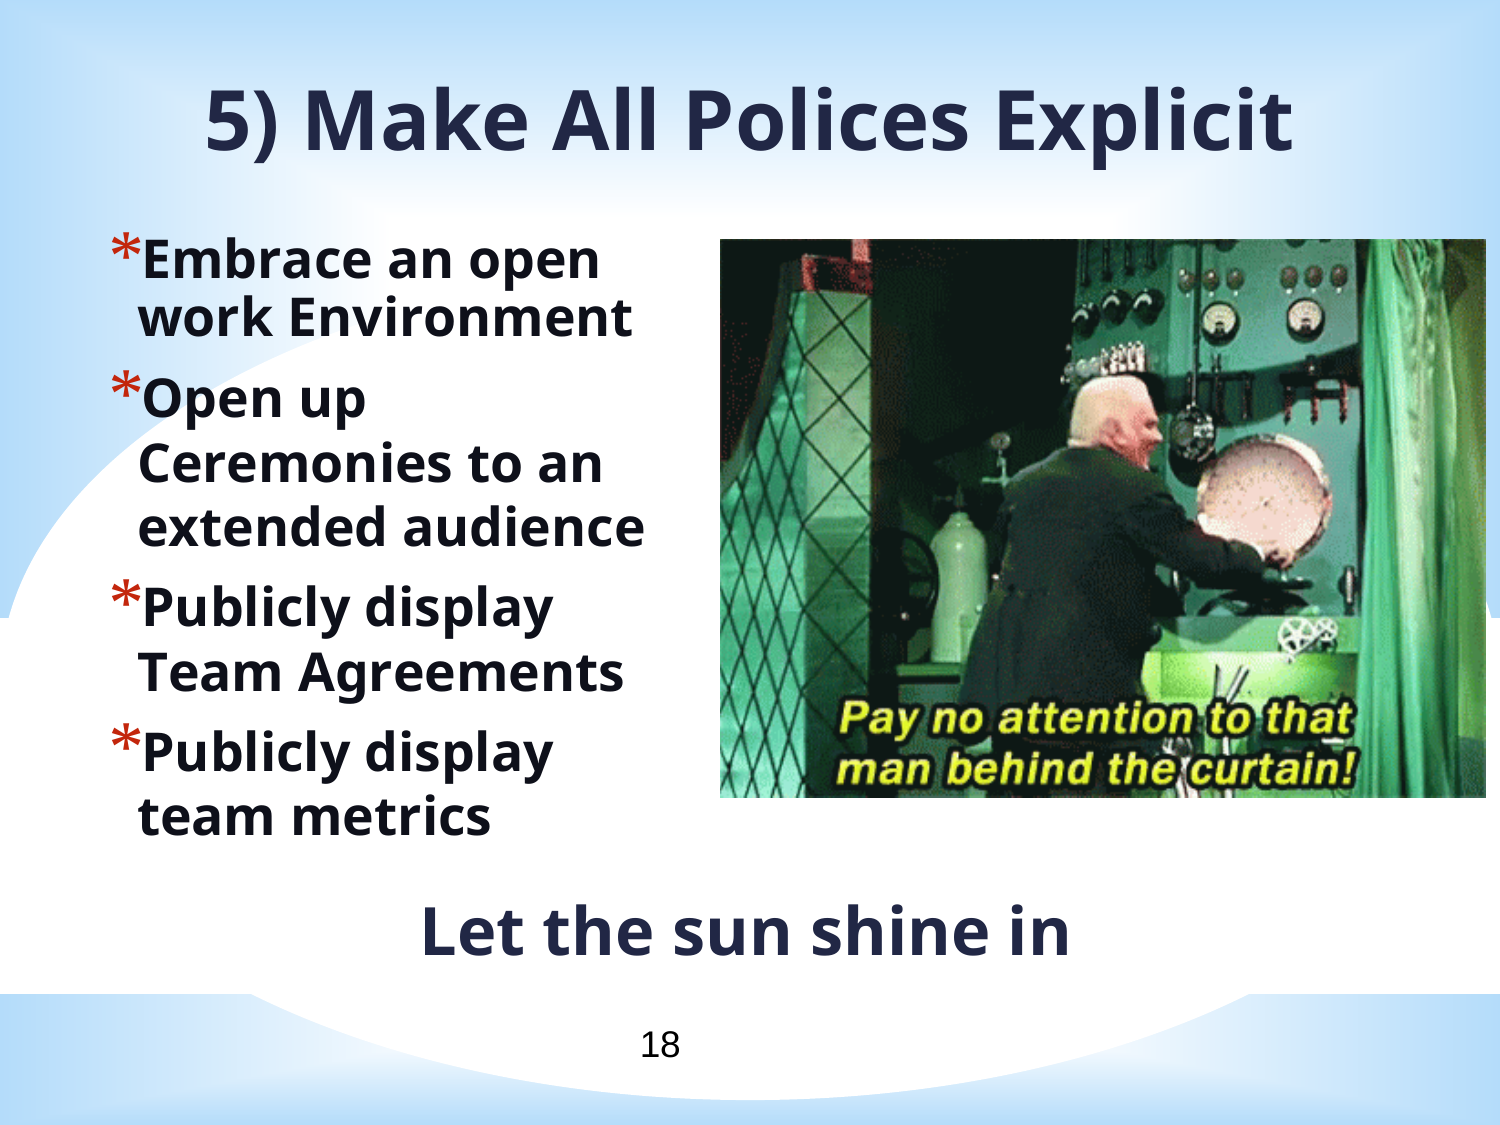

5) Make All Polices Explicit
Embrace an open work Environment
Open up Ceremonies to an extended audience
Publicly display Team Agreements
Publicly display team metrics
# Let the sun shine in